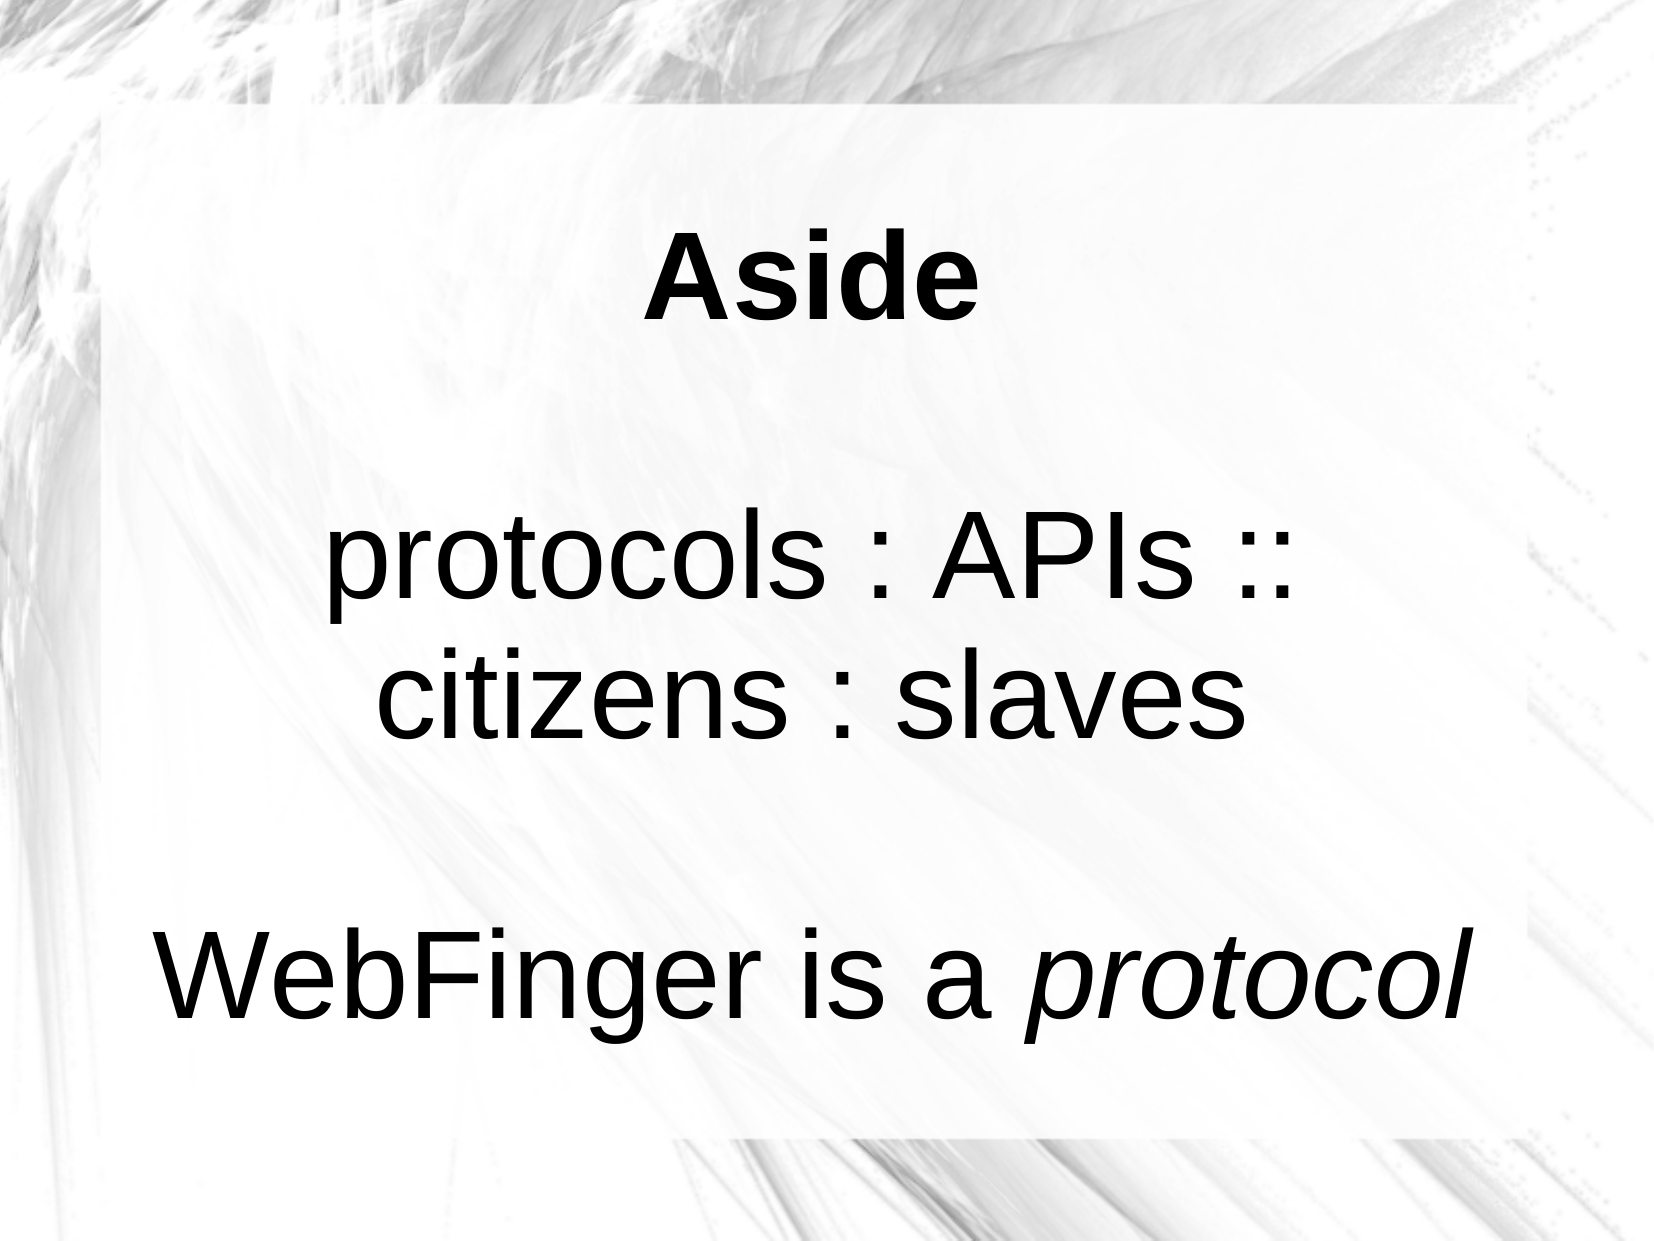

# Aside
protocols : APIs ::
citizens : slaves
WebFinger is a protocol